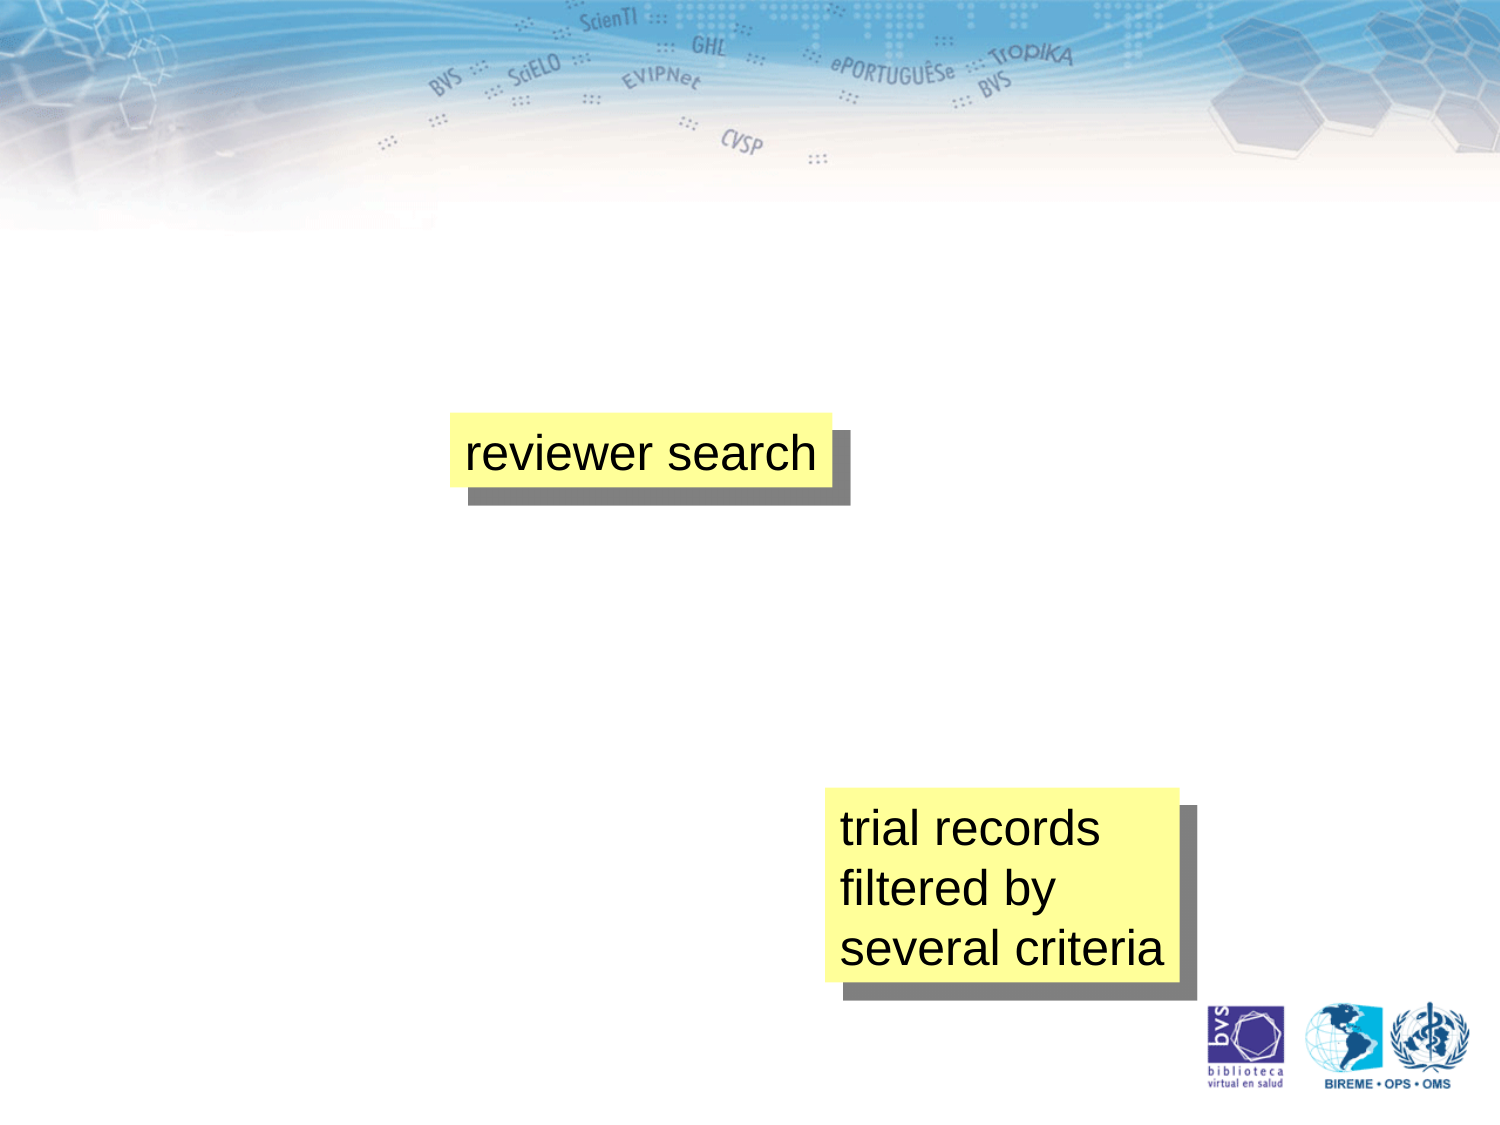

#
reviewer search
trial records
filtered by
several criteria